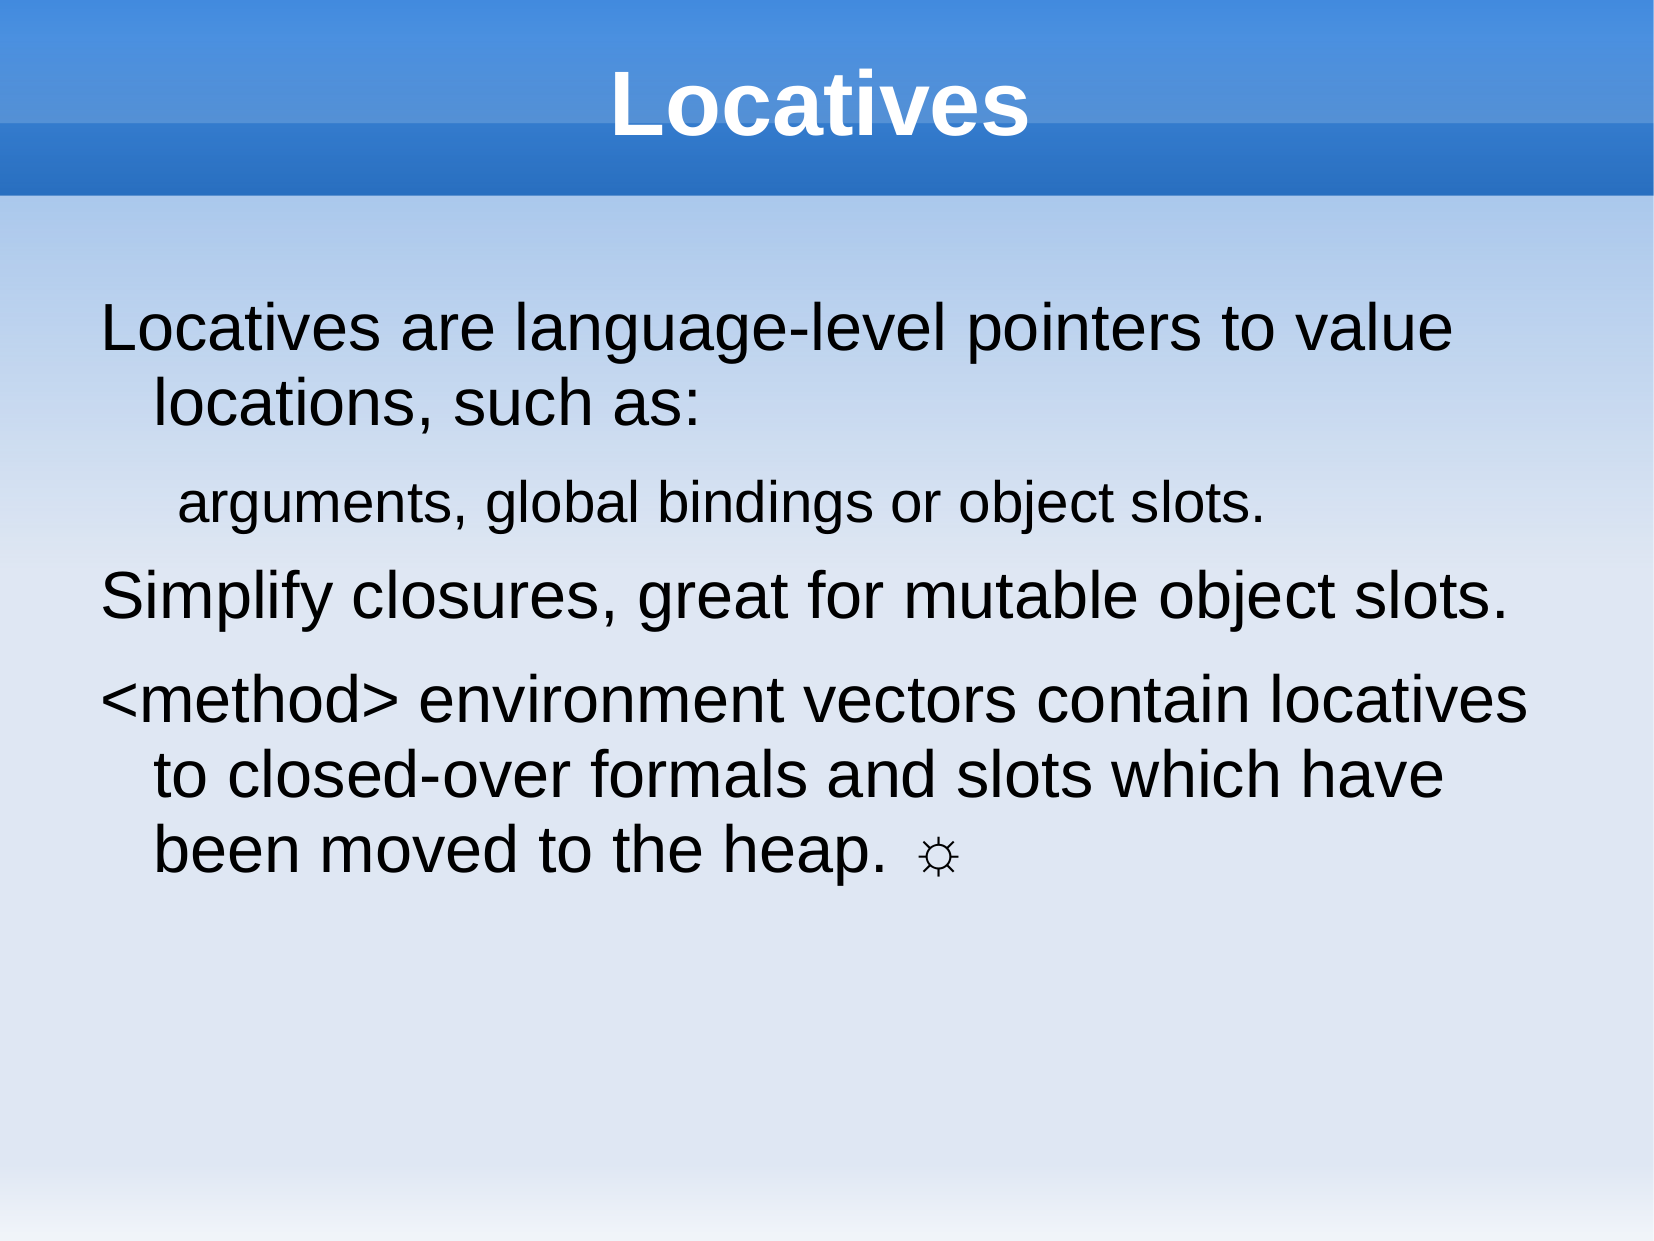

# Locatives
Locatives are language-level pointers to value locations, such as:
arguments, global bindings or object slots.
Simplify closures, great for mutable object slots.
<method> environment vectors contain locatives to closed-over formals and slots which have been moved to the heap. ☼